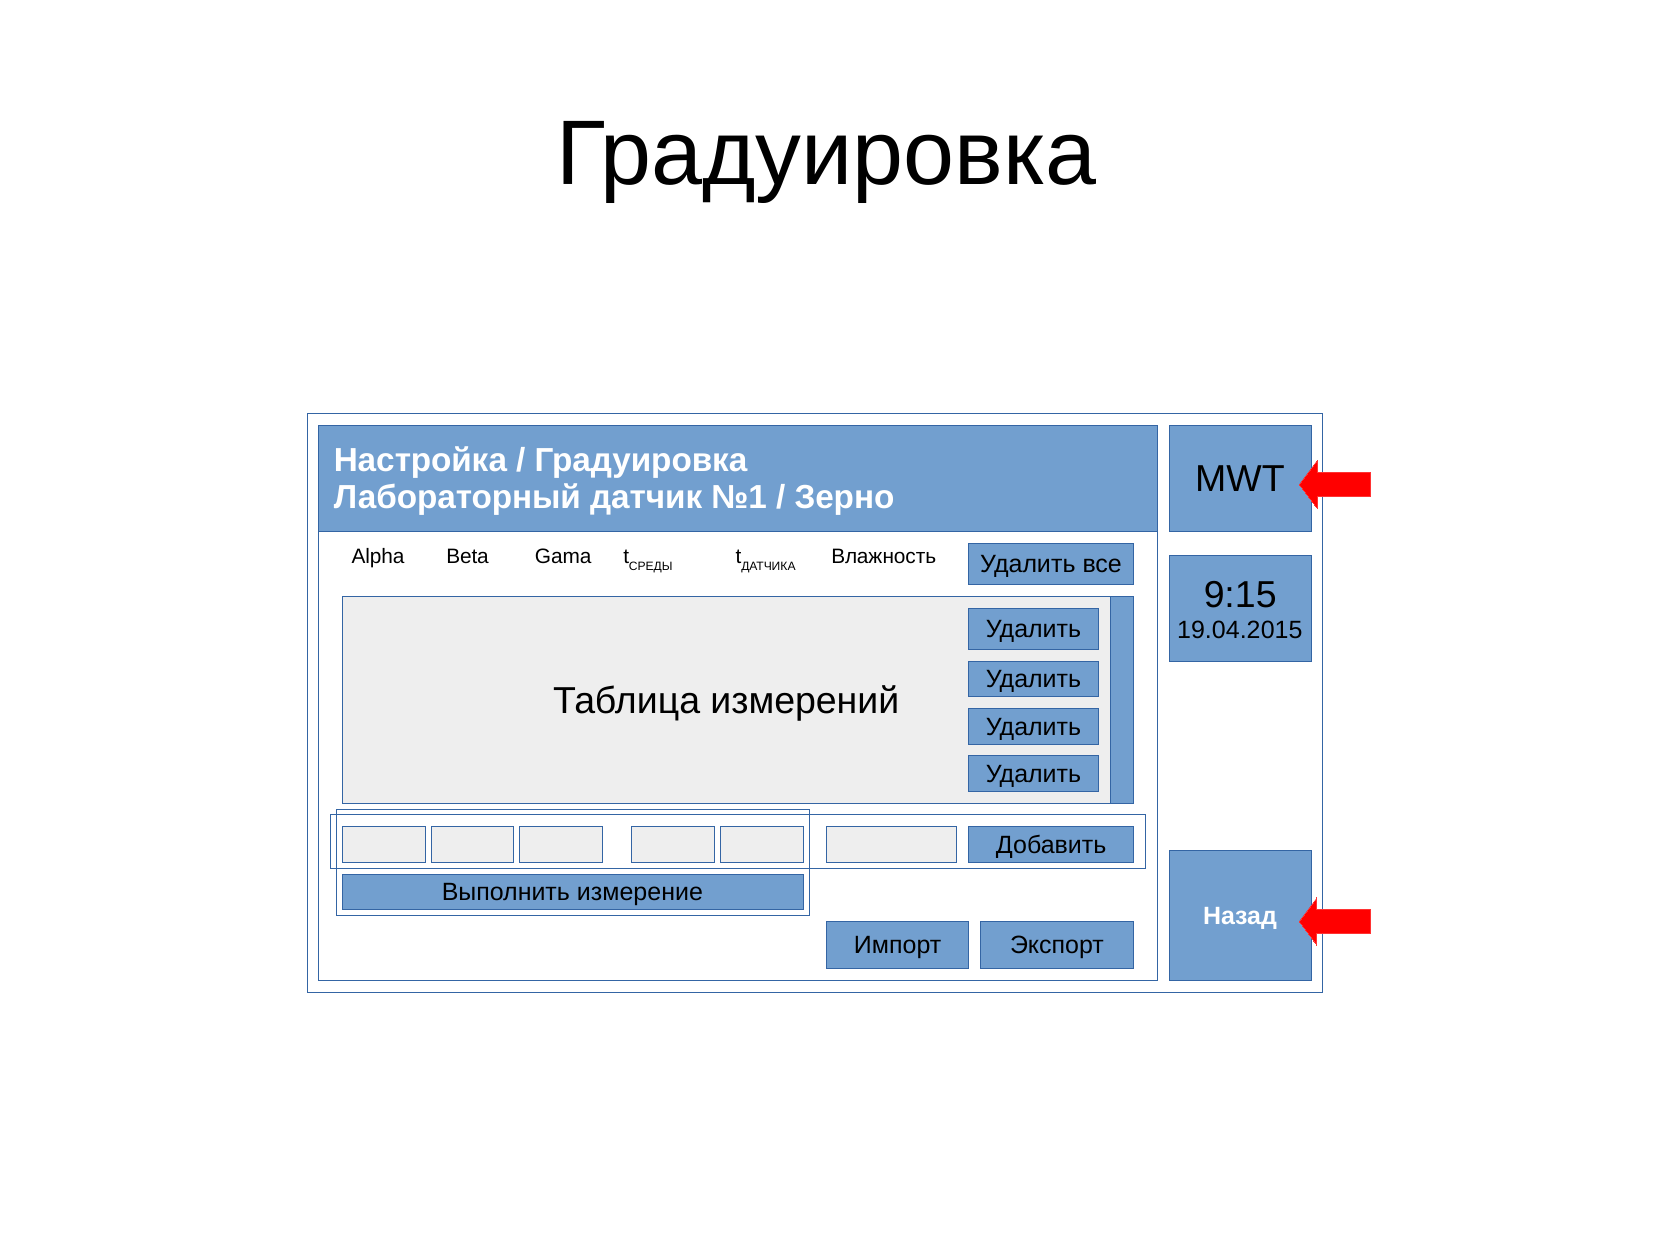

# Градуировка
Настройка / Градуировка
Лабораторный датчик №1 / Зерно
MWT
Alpha
tСРЕДЫ
Влажность
Beta
tДАТЧИКА
Gama
Удалить все
9:15
19.04.2015
Таблица измерений
Удалить
Удалить
Удалить
Удалить
Добавить
Назад
Выполнить измерение
Импорт
Экспорт